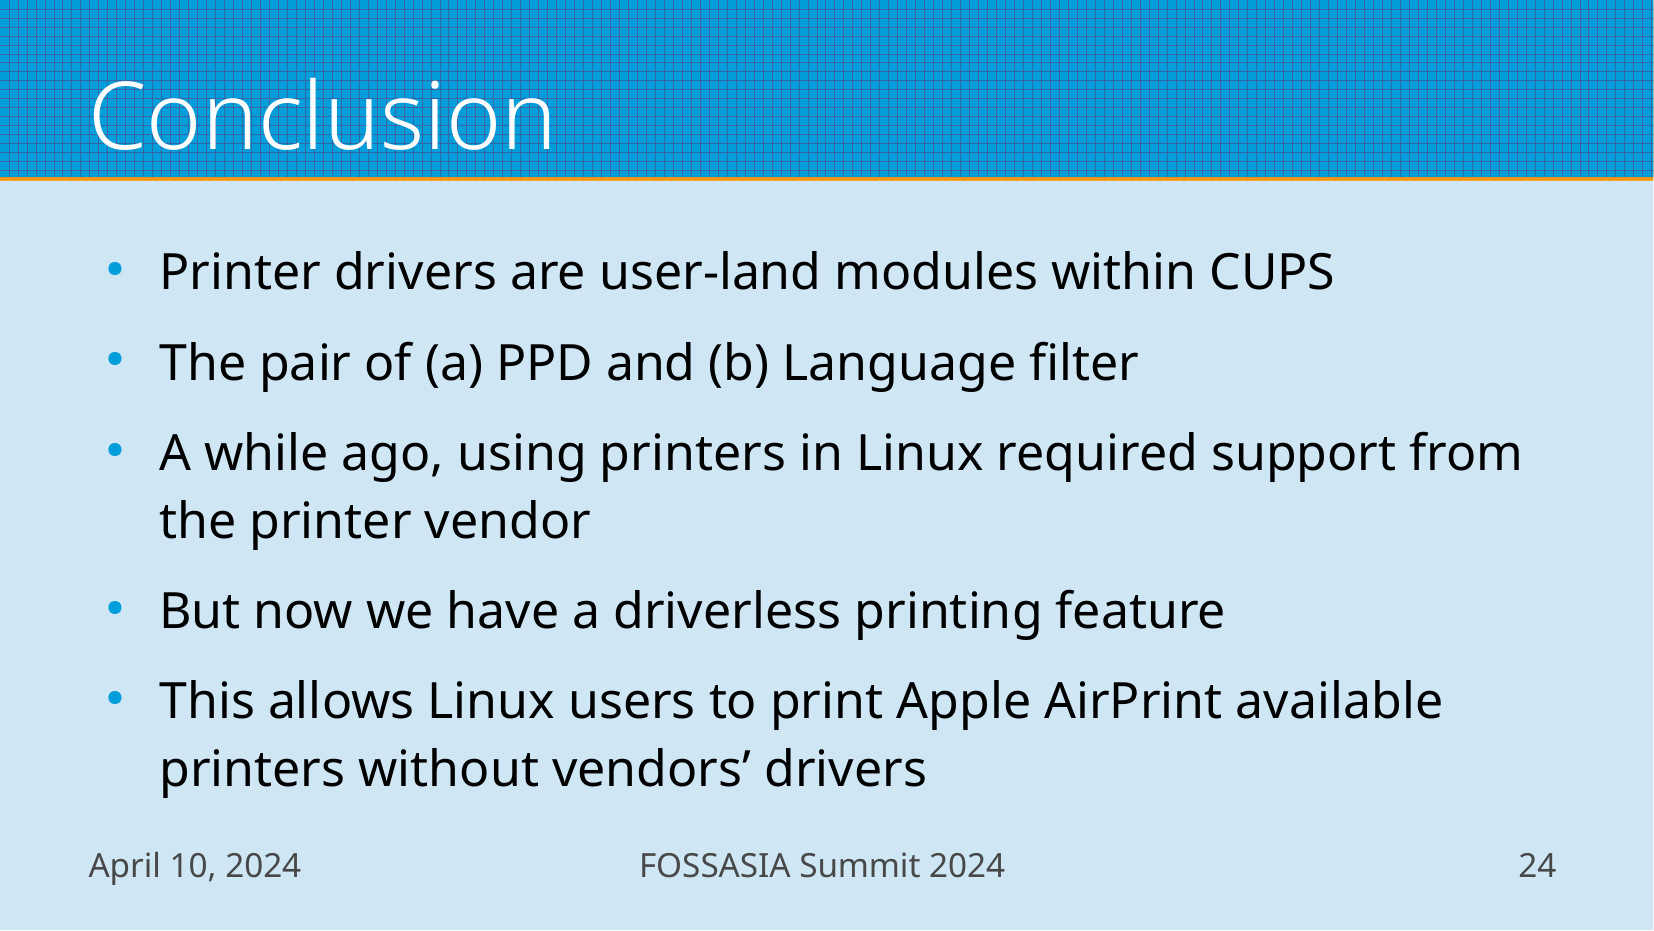

# Conclusion
Printer drivers are user-land modules within CUPS
The pair of (a) PPD and (b) Language filter
A while ago, using printers in Linux required support from the printer vendor
But now we have a driverless printing feature
This allows Linux users to print Apple AirPrint available printers without vendors’ drivers
April 10, 2024
FOSSASIA Summit 2024
24